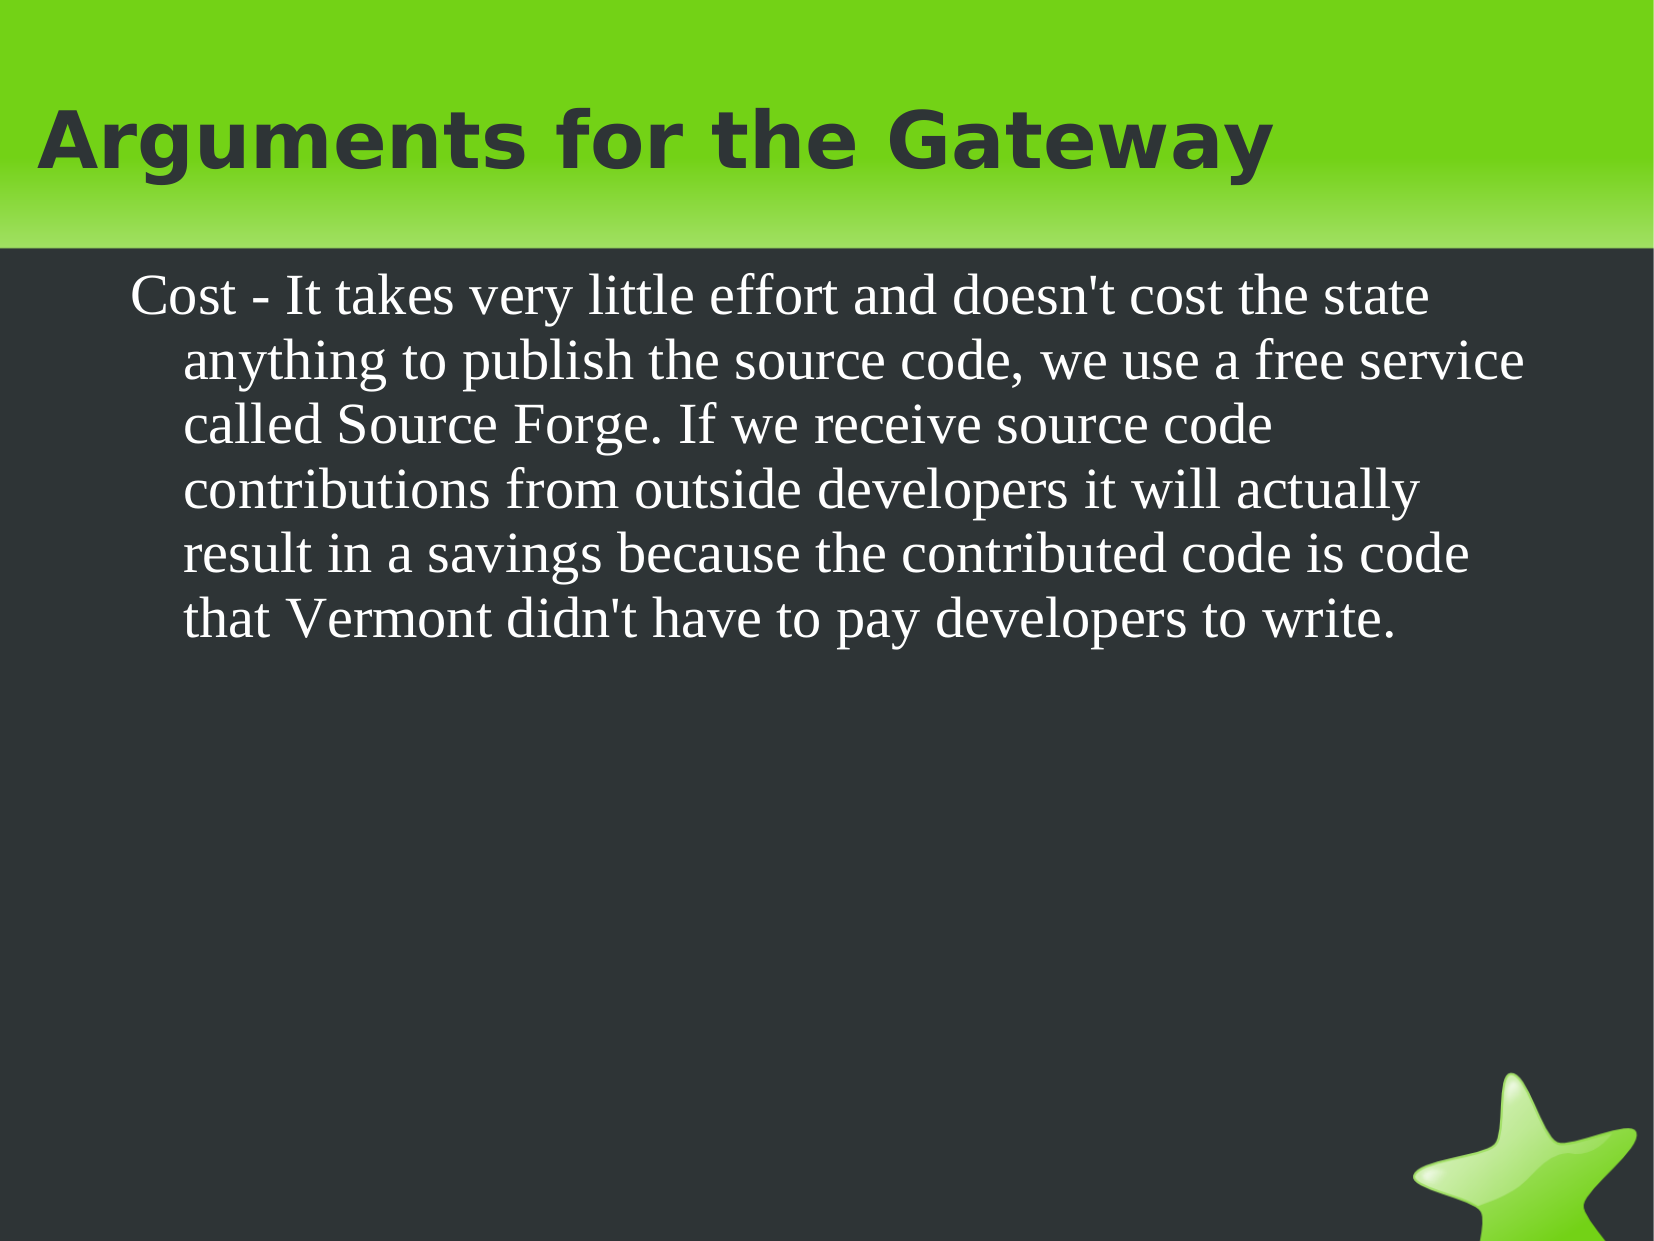

# Arguments for the Gateway
Cost - It takes very little effort and doesn't cost the state anything to publish the source code, we use a free service called Source Forge. If we receive source code contributions from outside developers it will actually result in a savings because the contributed code is code that Vermont didn't have to pay developers to write.